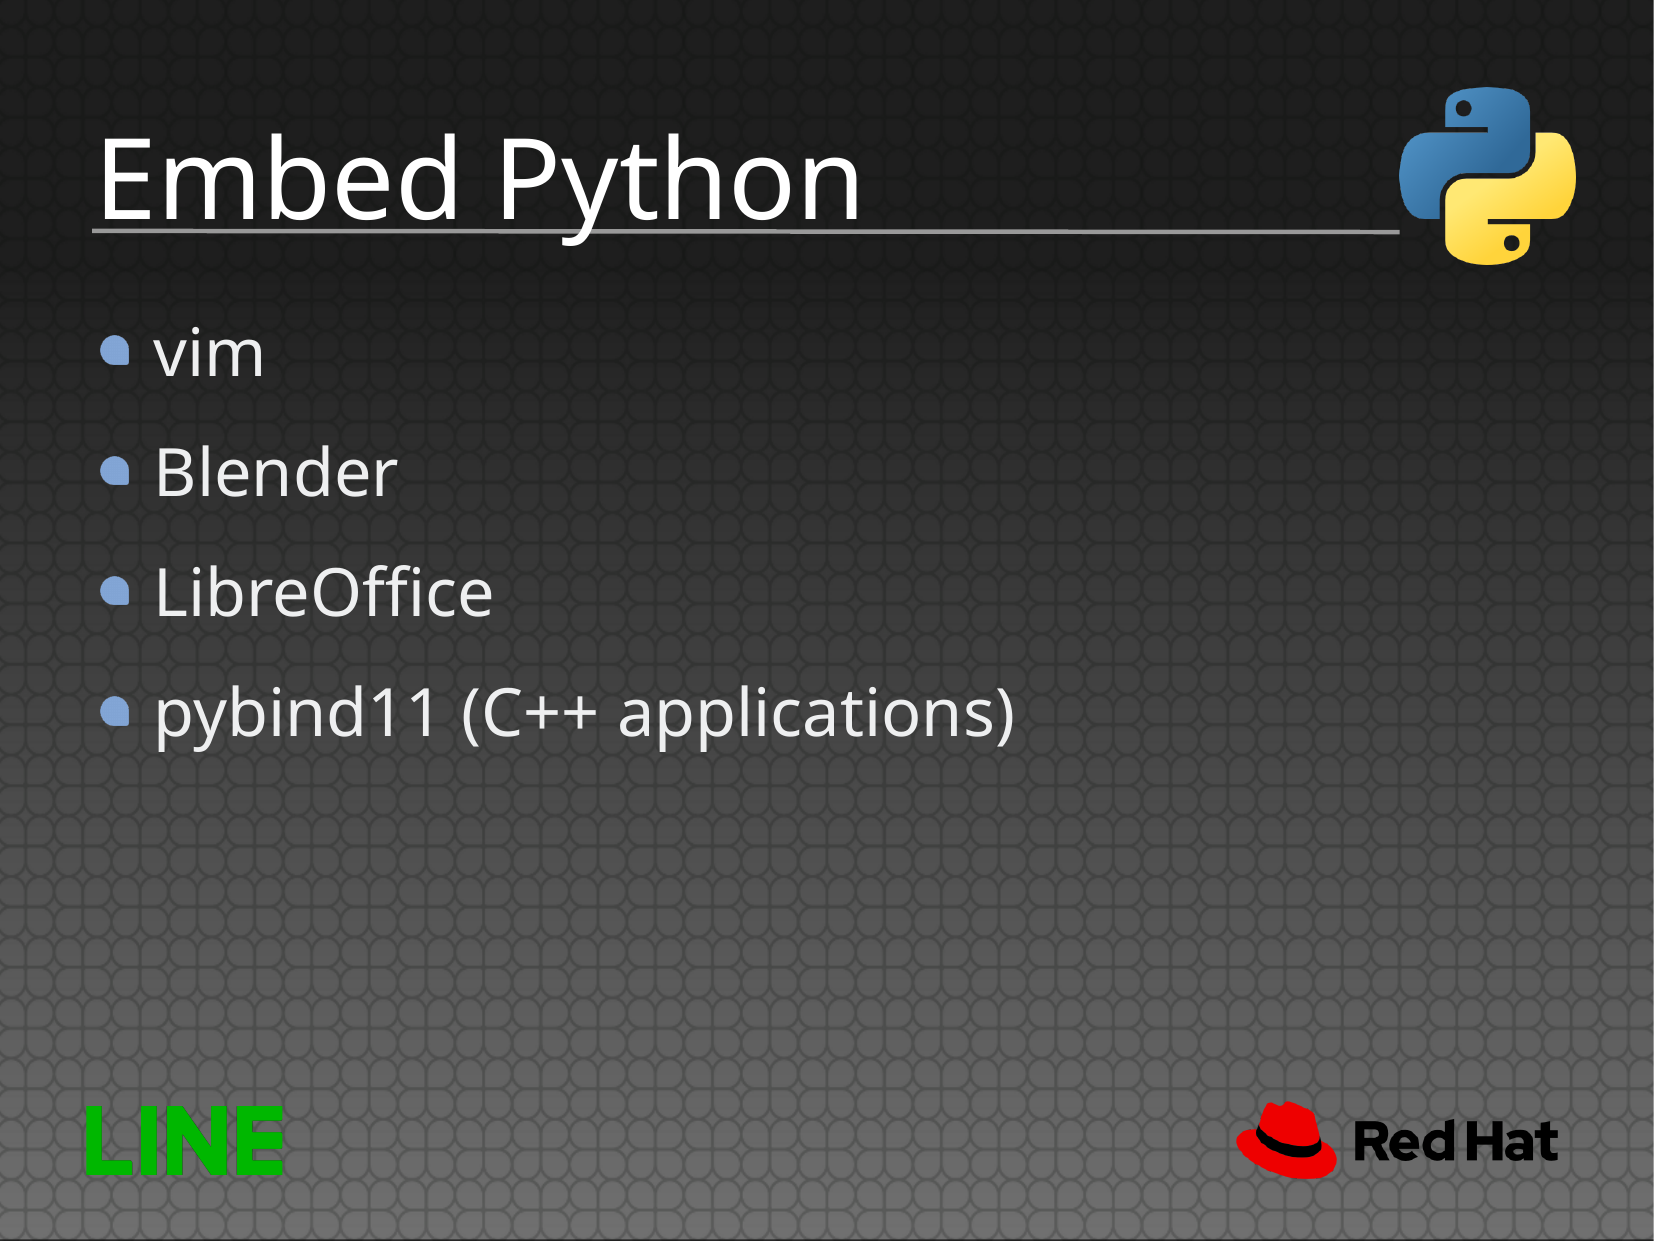

Embed Python
# vim
Blender
LibreOffice
pybind11 (C++ applications)